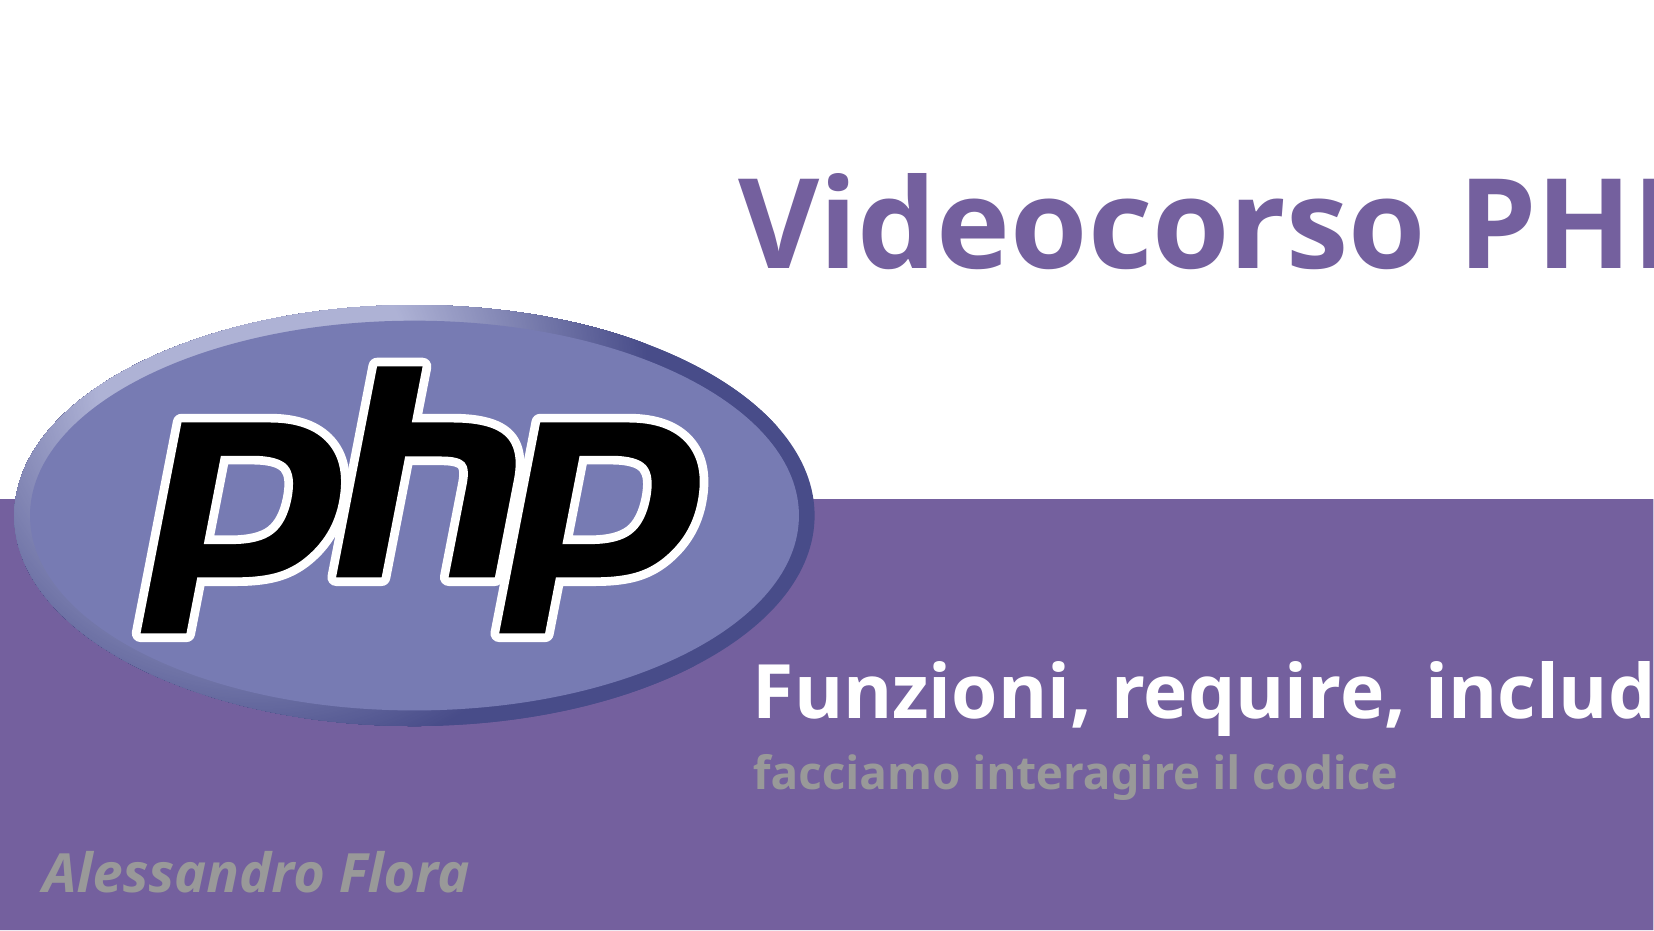

Videocorso PHP
Funzioni, require, include
facciamo interagire il codice
Alessandro Flora